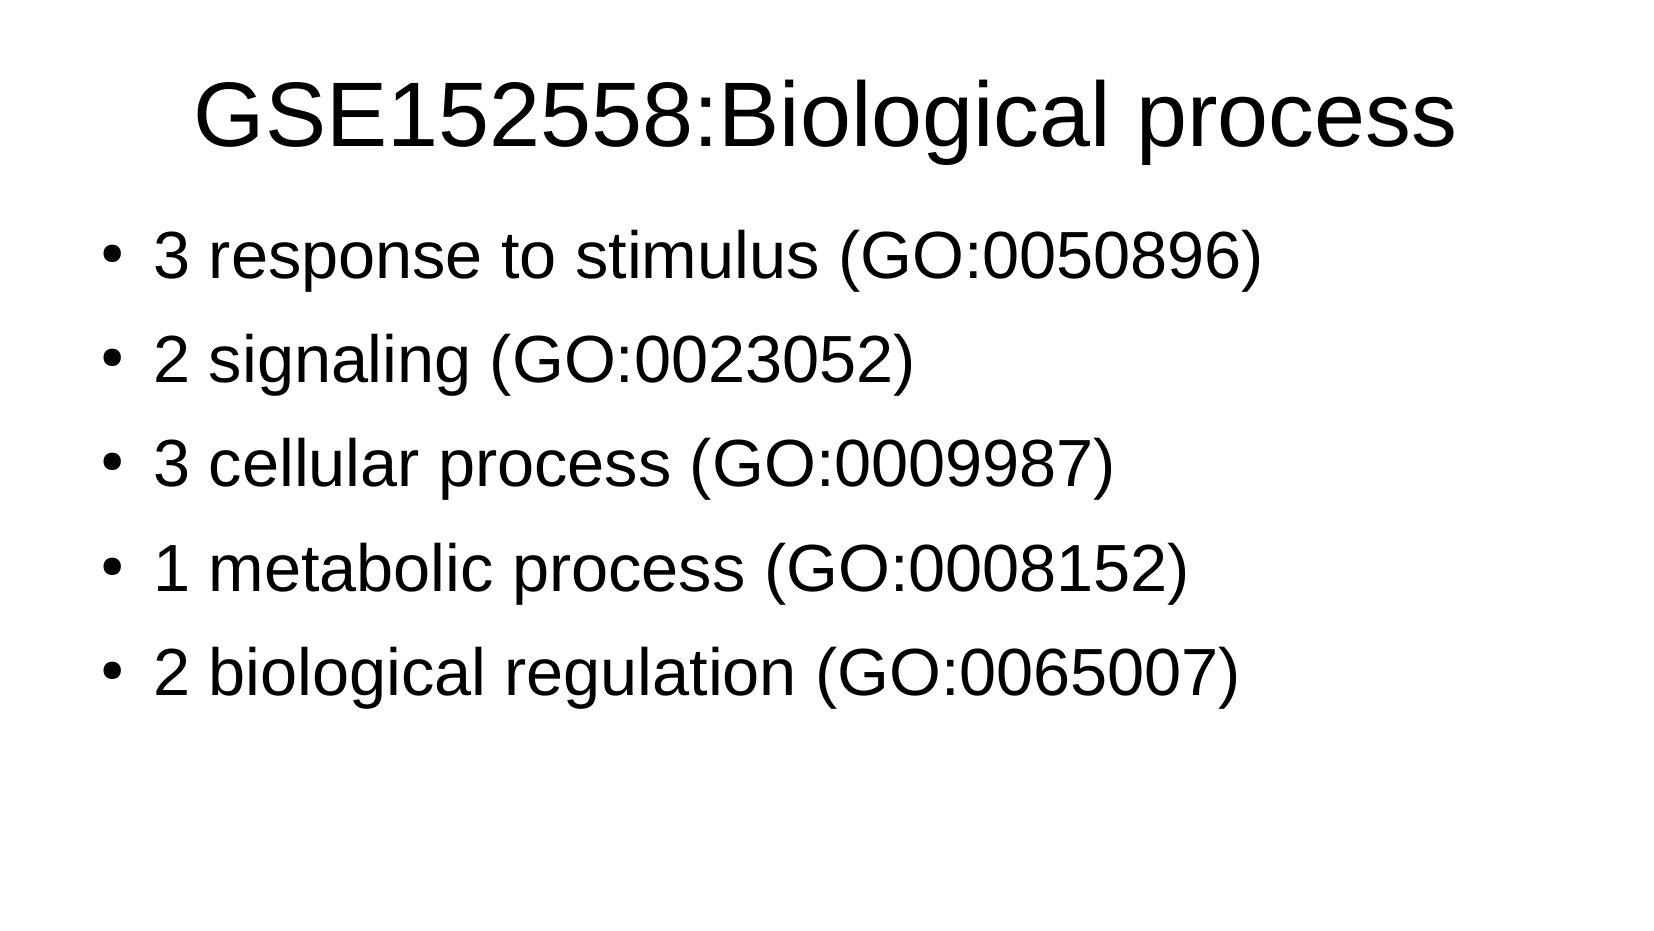

# GSE152558:Biological process
3 response to stimulus (GO:0050896)
2 signaling (GO:0023052)
3 cellular process (GO:0009987)
1 metabolic process (GO:0008152)
2 biological regulation (GO:0065007)